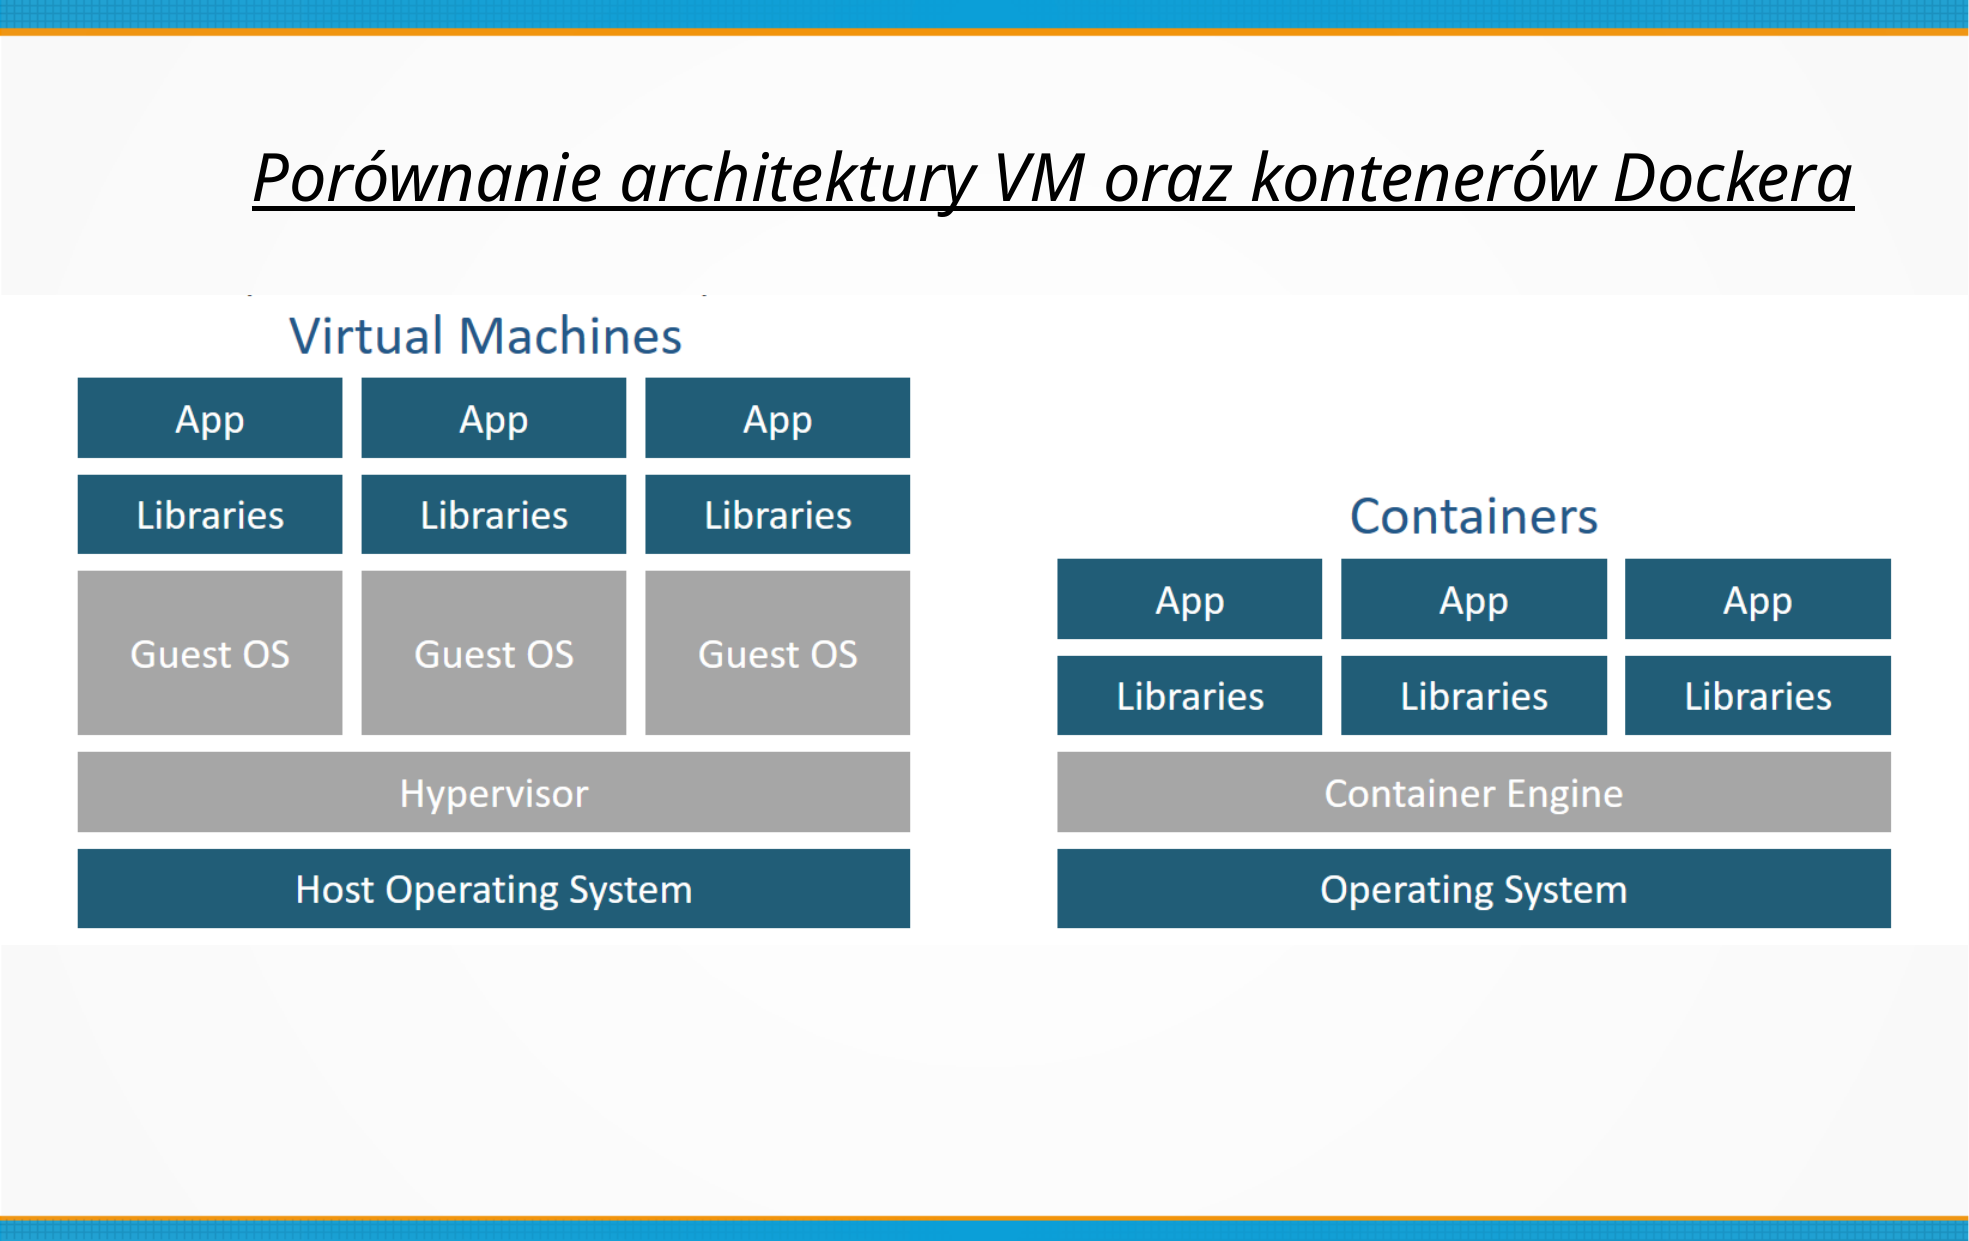

Porównanie architektury VM oraz kontenerów Dockera
#